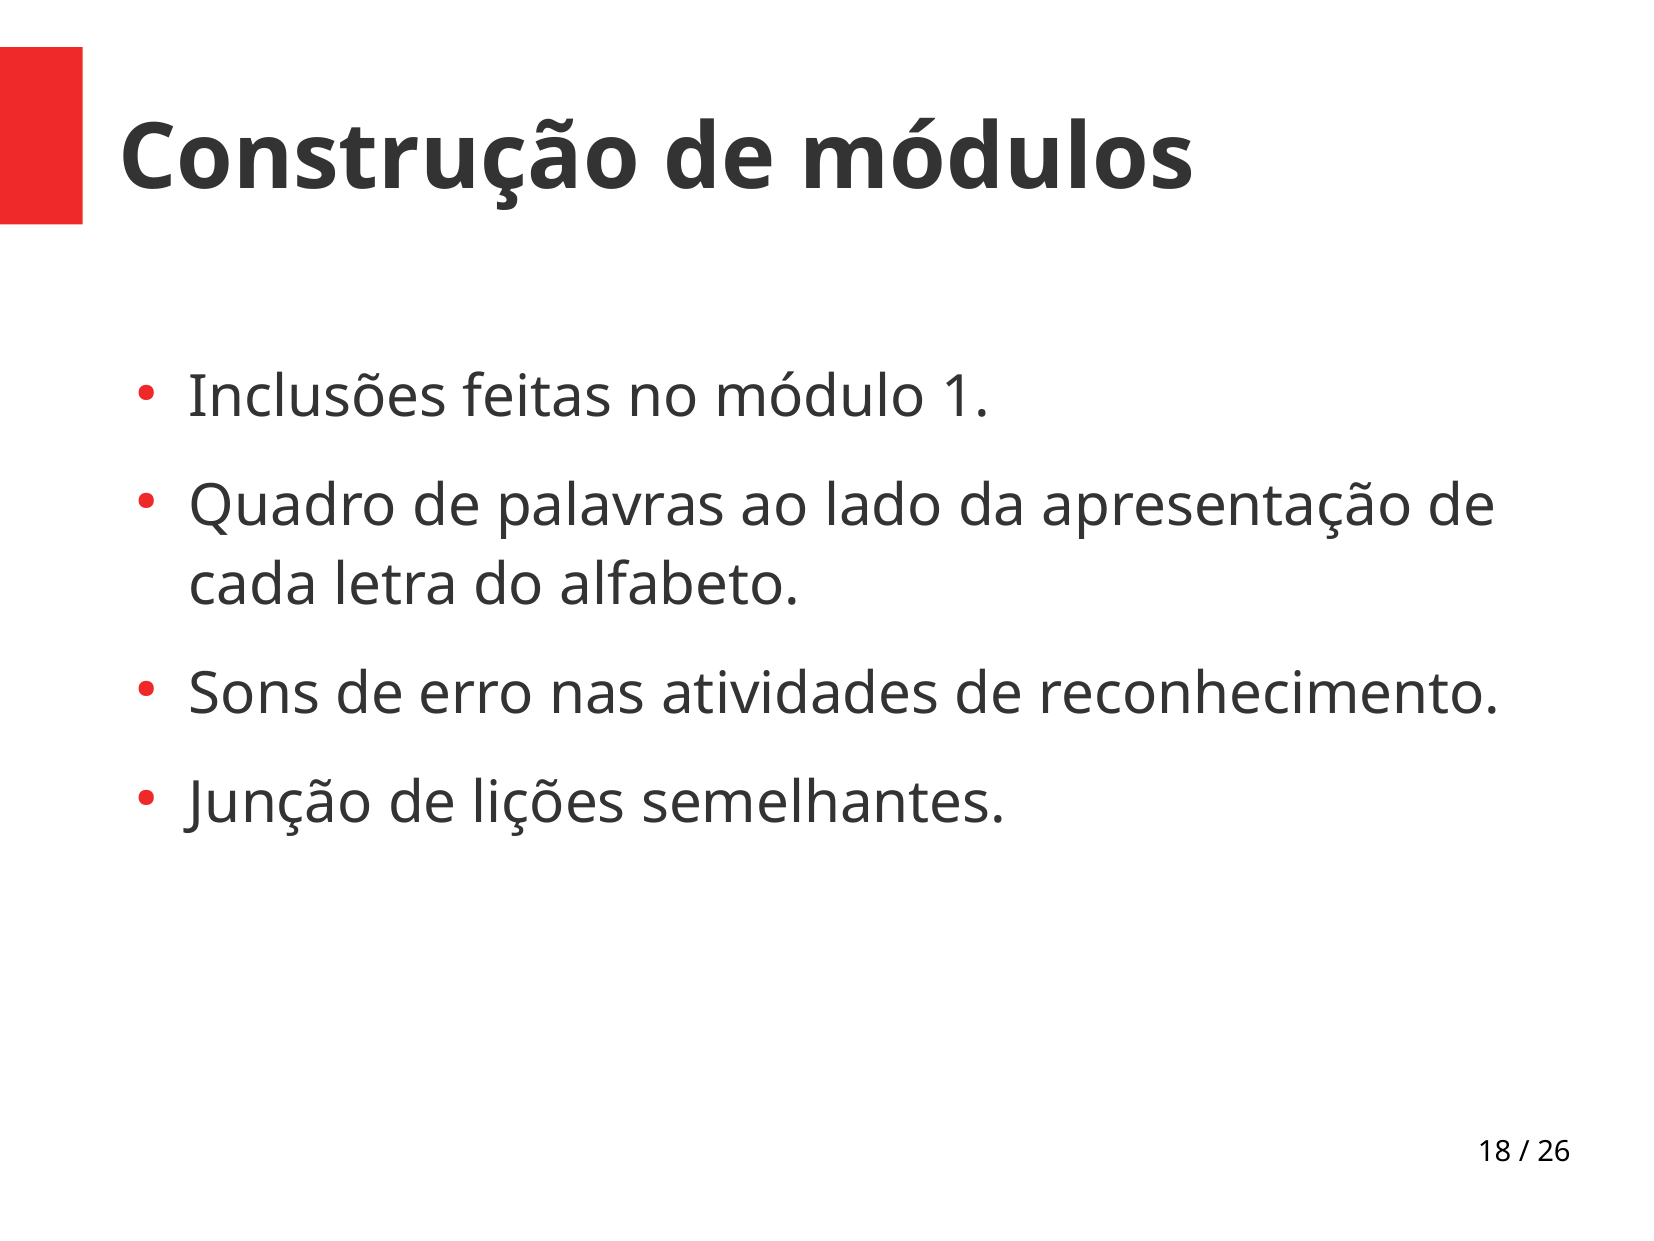

# Construção de módulos
Inclusões feitas no módulo 1.
Quadro de palavras ao lado da apresentação de cada letra do alfabeto.
Sons de erro nas atividades de reconhecimento.
Junção de lições semelhantes.
18